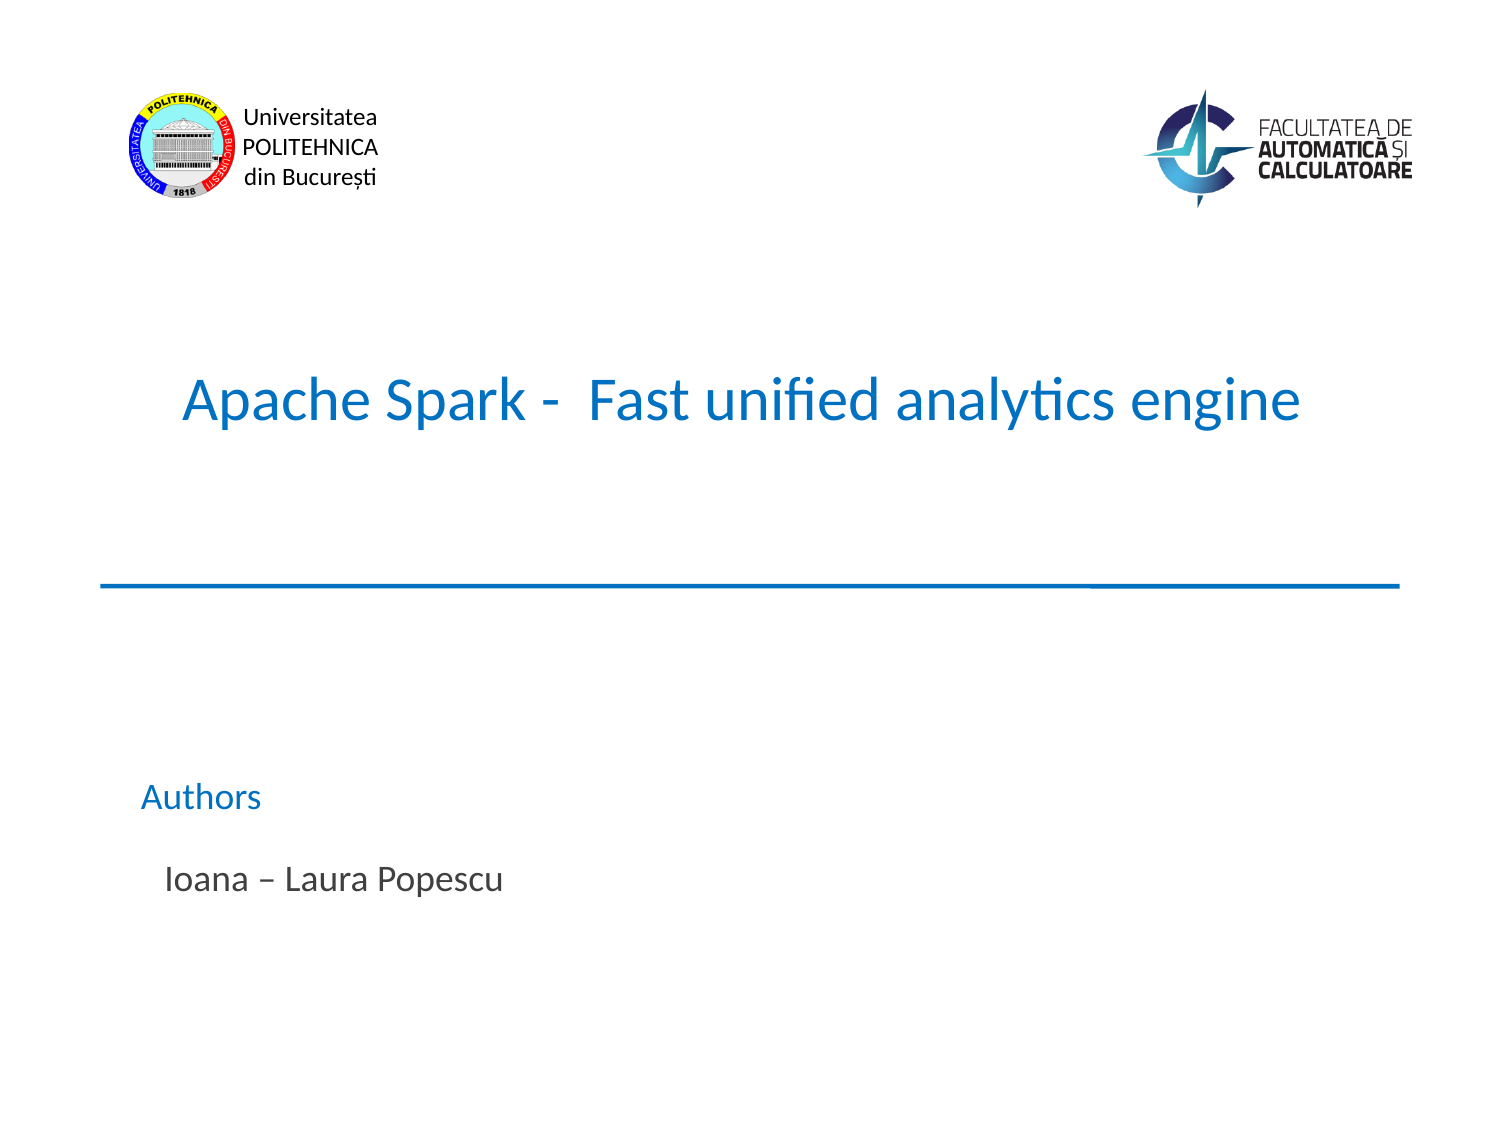

# Apache Spark - Fast unified analytics engine
Authors
Ioana – Laura Popescu